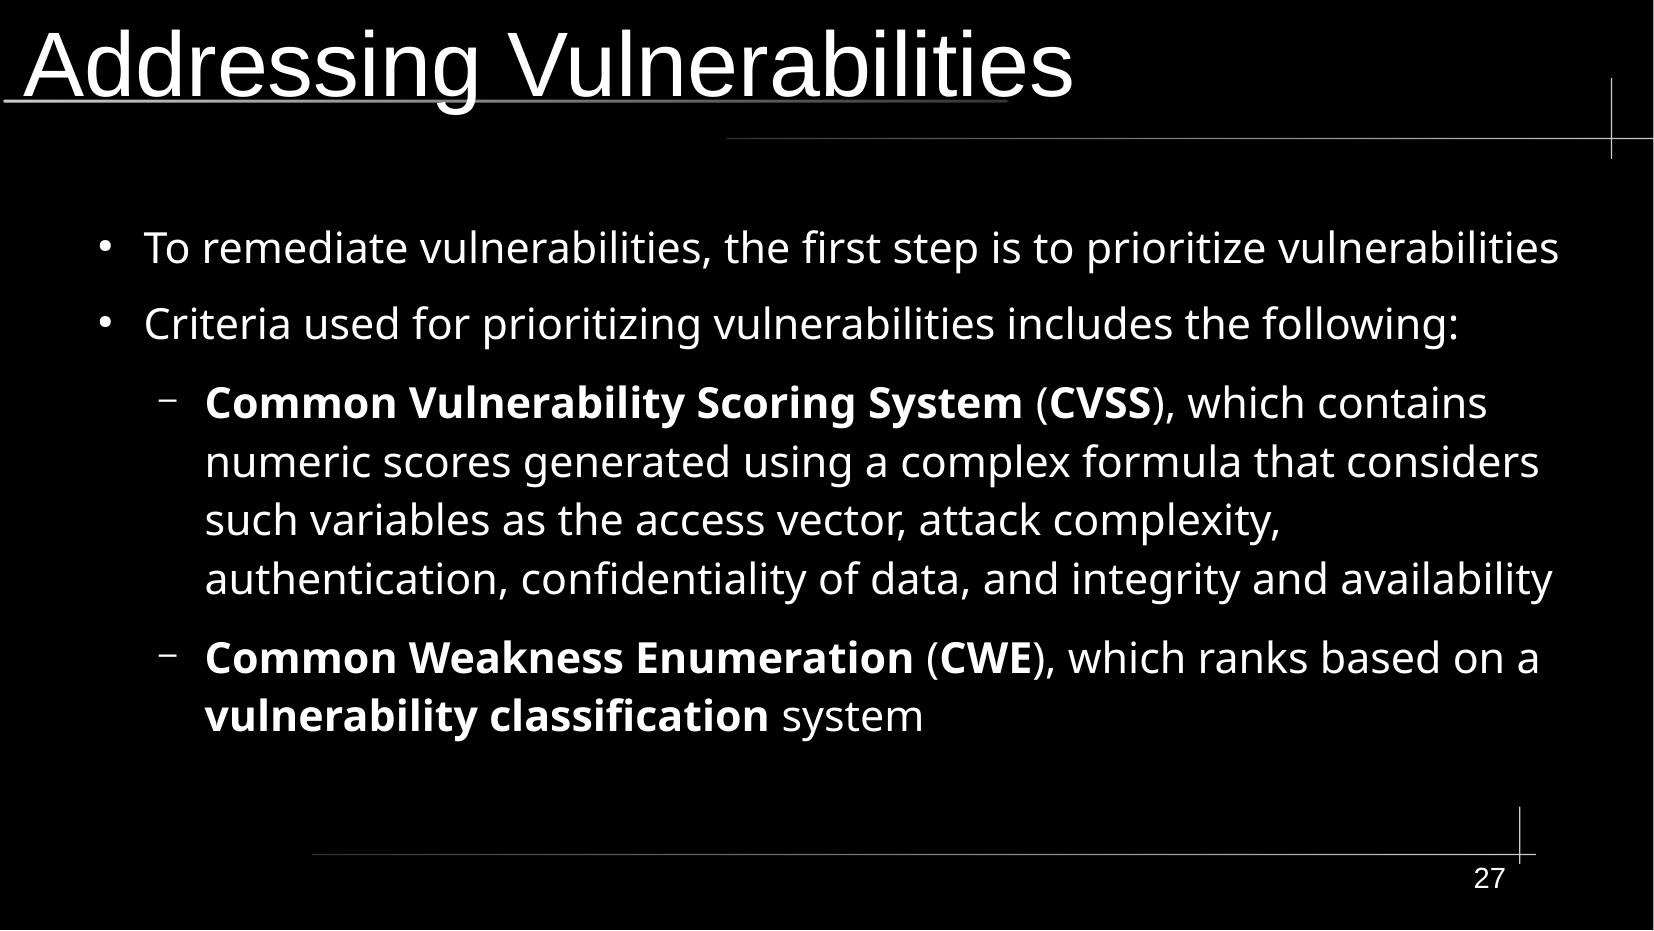

# Addressing Vulnerabilities
To remediate vulnerabilities, the first step is to prioritize vulnerabilities
Criteria used for prioritizing vulnerabilities includes the following:
Common Vulnerability Scoring System (CVSS), which contains numeric scores generated using a complex formula that considers such variables as the access vector, attack complexity, authentication, confidentiality of data, and integrity and availability
Common Weakness Enumeration (CWE), which ranks based on a vulnerability classification system
27